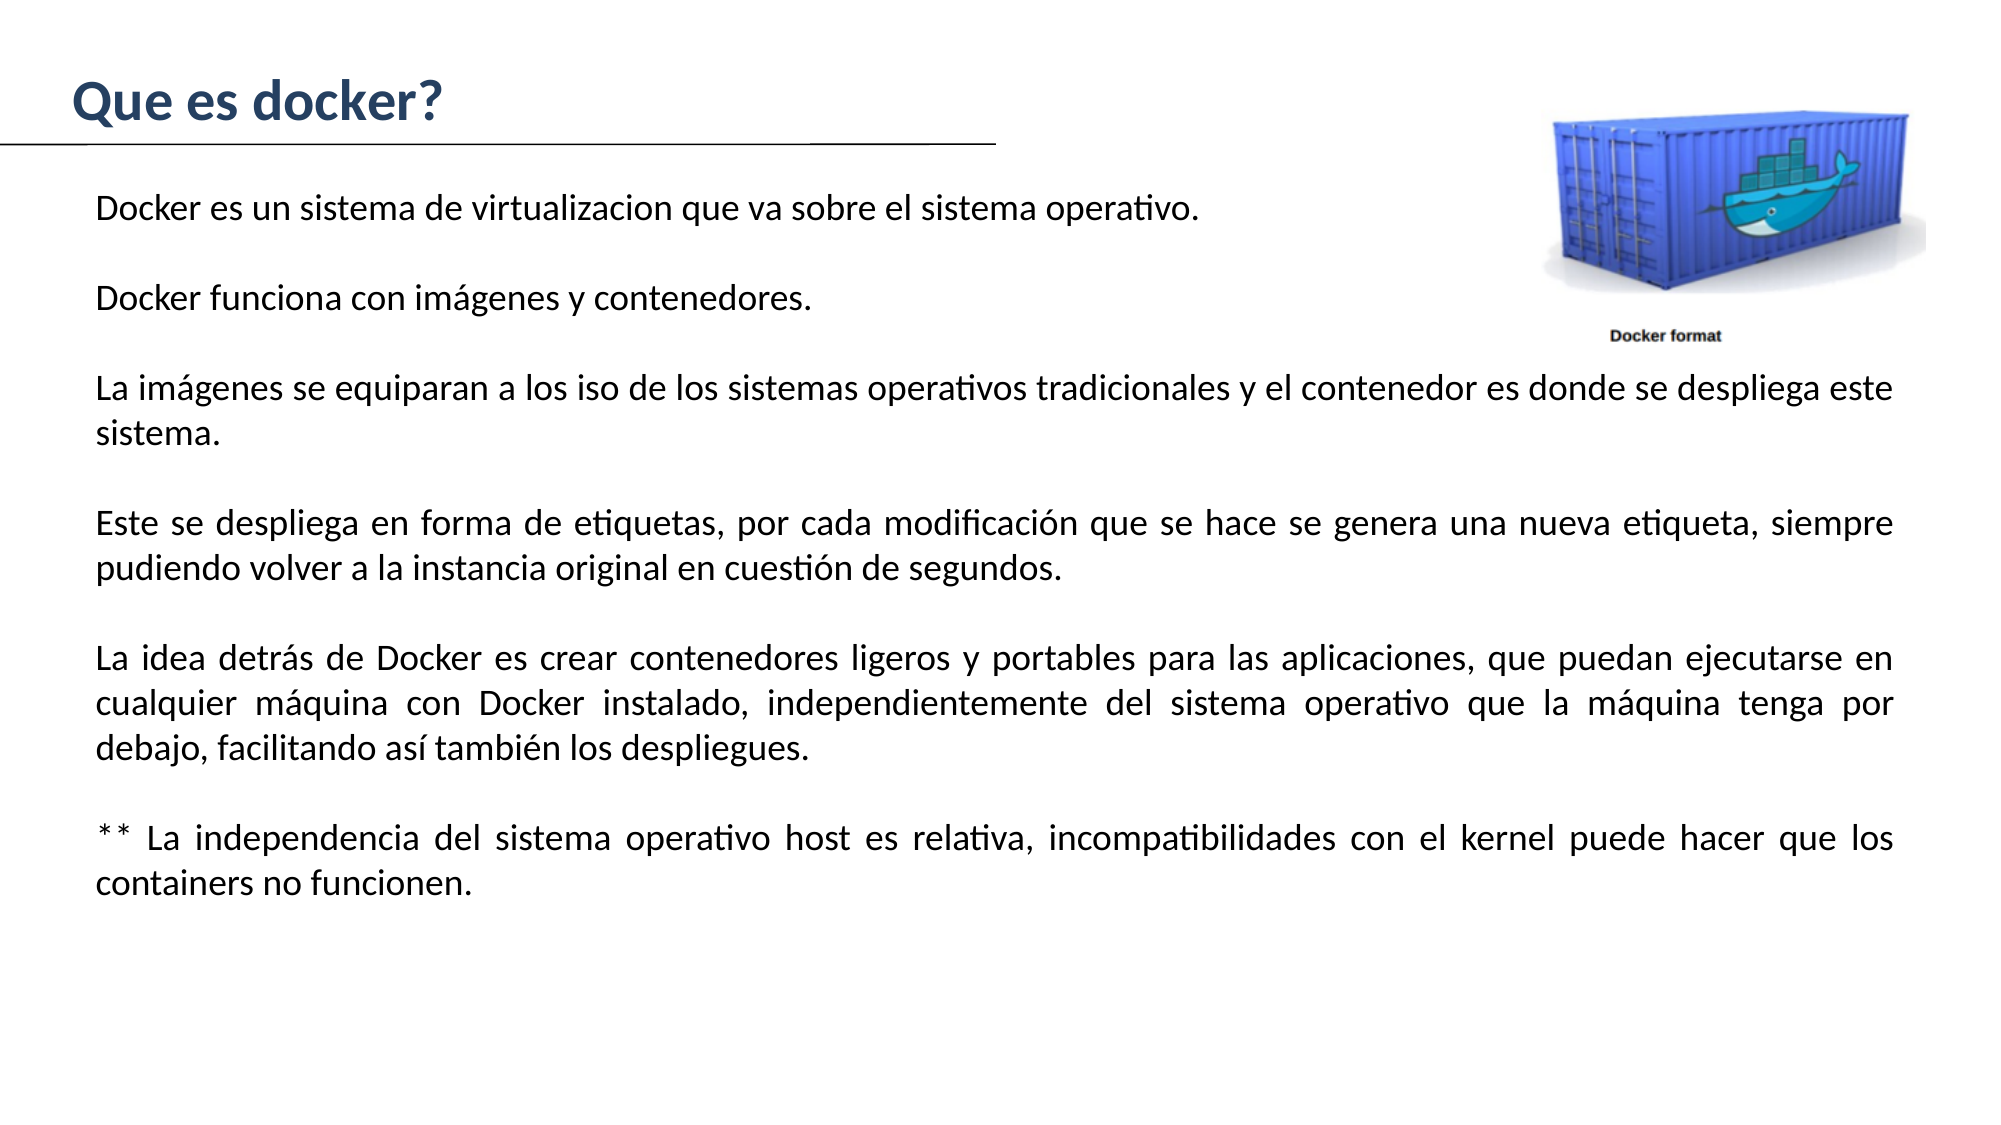

Que es docker?
Docker es un sistema de virtualizacion que va sobre el sistema operativo.
Docker funciona con imágenes y contenedores.
La imágenes se equiparan a los iso de los sistemas operativos tradicionales y el contenedor es donde se despliega este sistema.
Este se despliega en forma de etiquetas, por cada modificación que se hace se genera una nueva etiqueta, siempre pudiendo volver a la instancia original en cuestión de segundos.
La idea detrás de Docker es crear contenedores ligeros y portables para las aplicaciones, que puedan ejecutarse en cualquier máquina con Docker instalado, independientemente del sistema operativo que la máquina tenga por debajo, facilitando así también los despliegues.
** La independencia del sistema operativo host es relativa, incompatibilidades con el kernel puede hacer que los containers no funcionen.